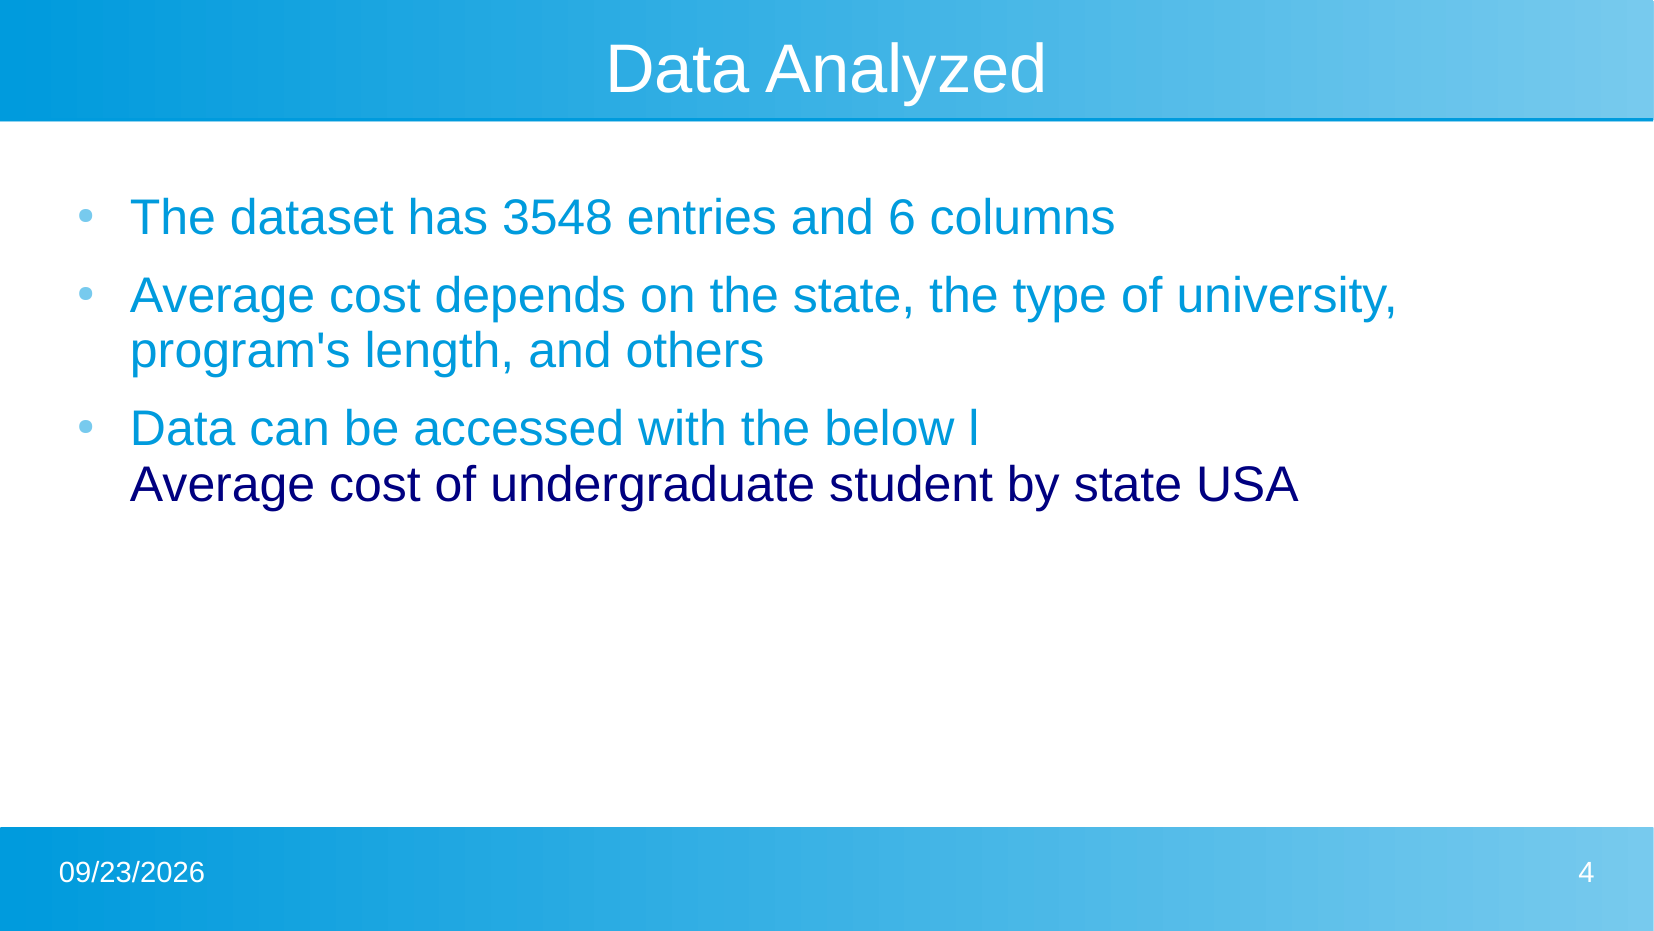

# Data Analyzed
The dataset has 3548 entries and 6 columns
Average cost depends on the state, the type of university, program's length, and others
Data can be accessed with the below lAverage cost of undergraduate student by state USA
4